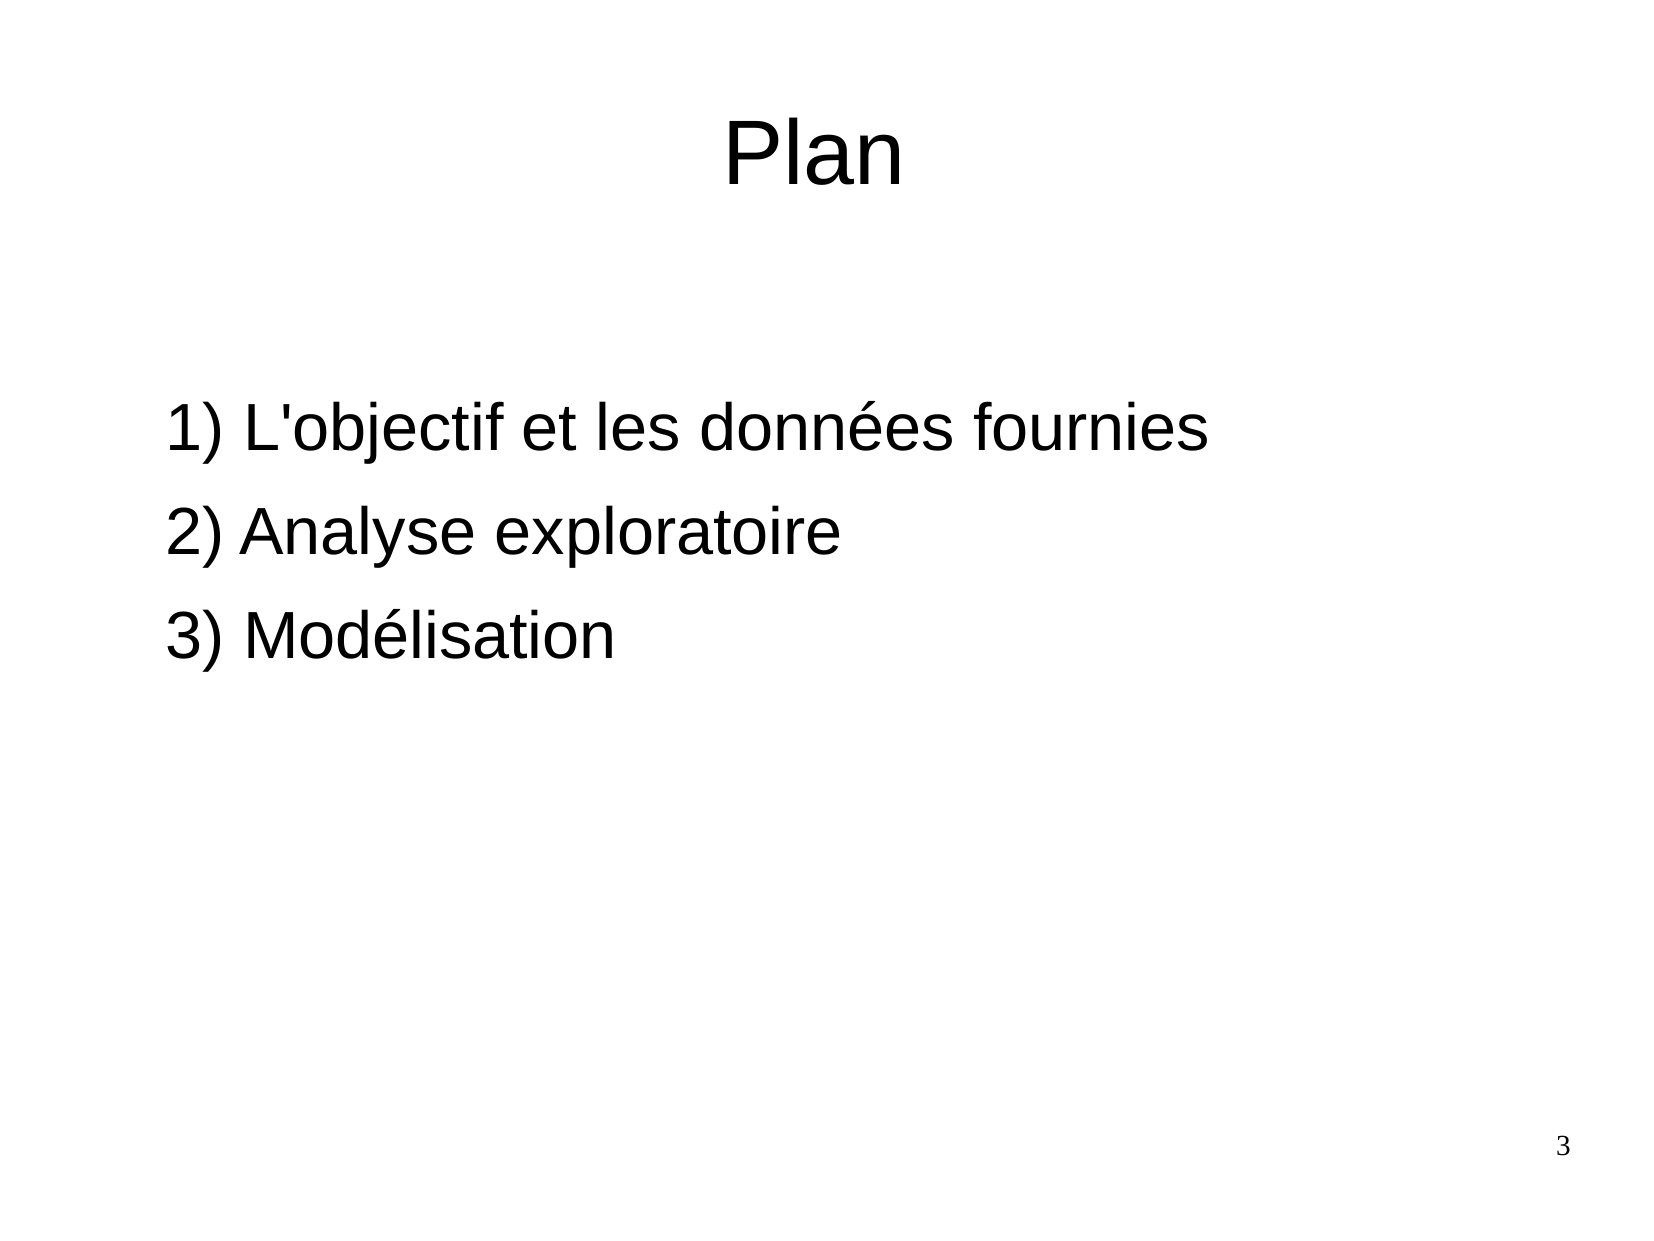

# Plan
1) L'objectif et les données fournies
2) Analyse exploratoire
3) Modélisation
3